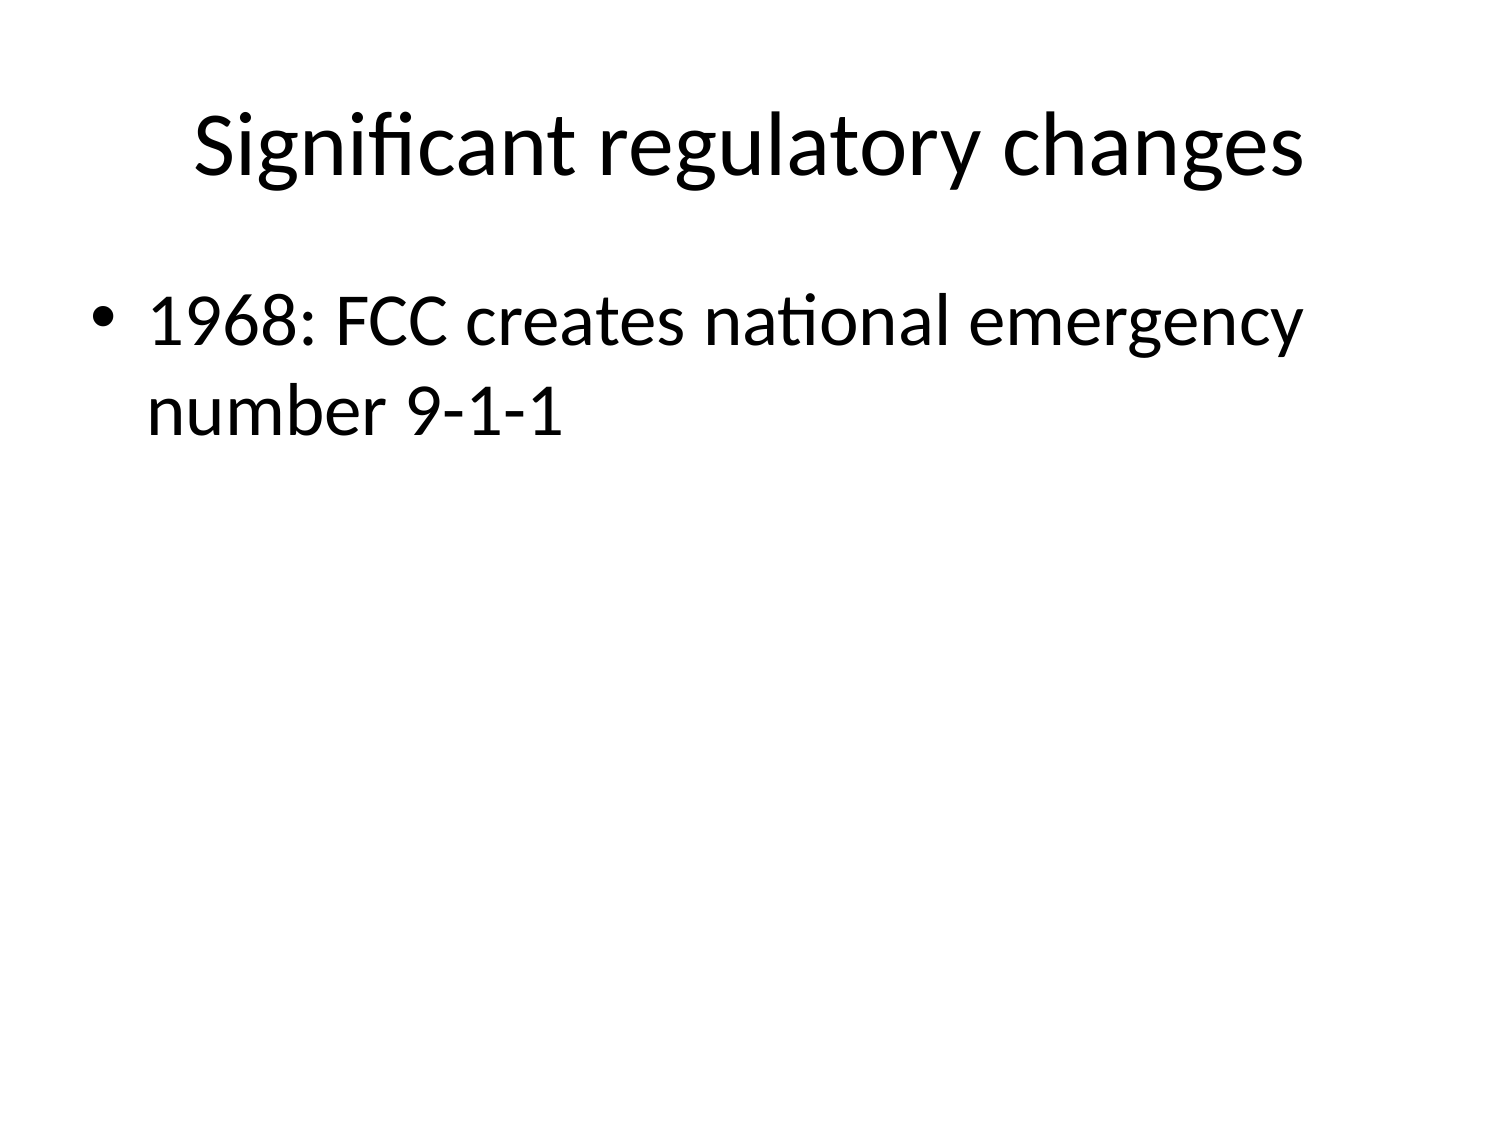

# Significant regulatory changes
1968: FCC creates national emergency number 9-1-1